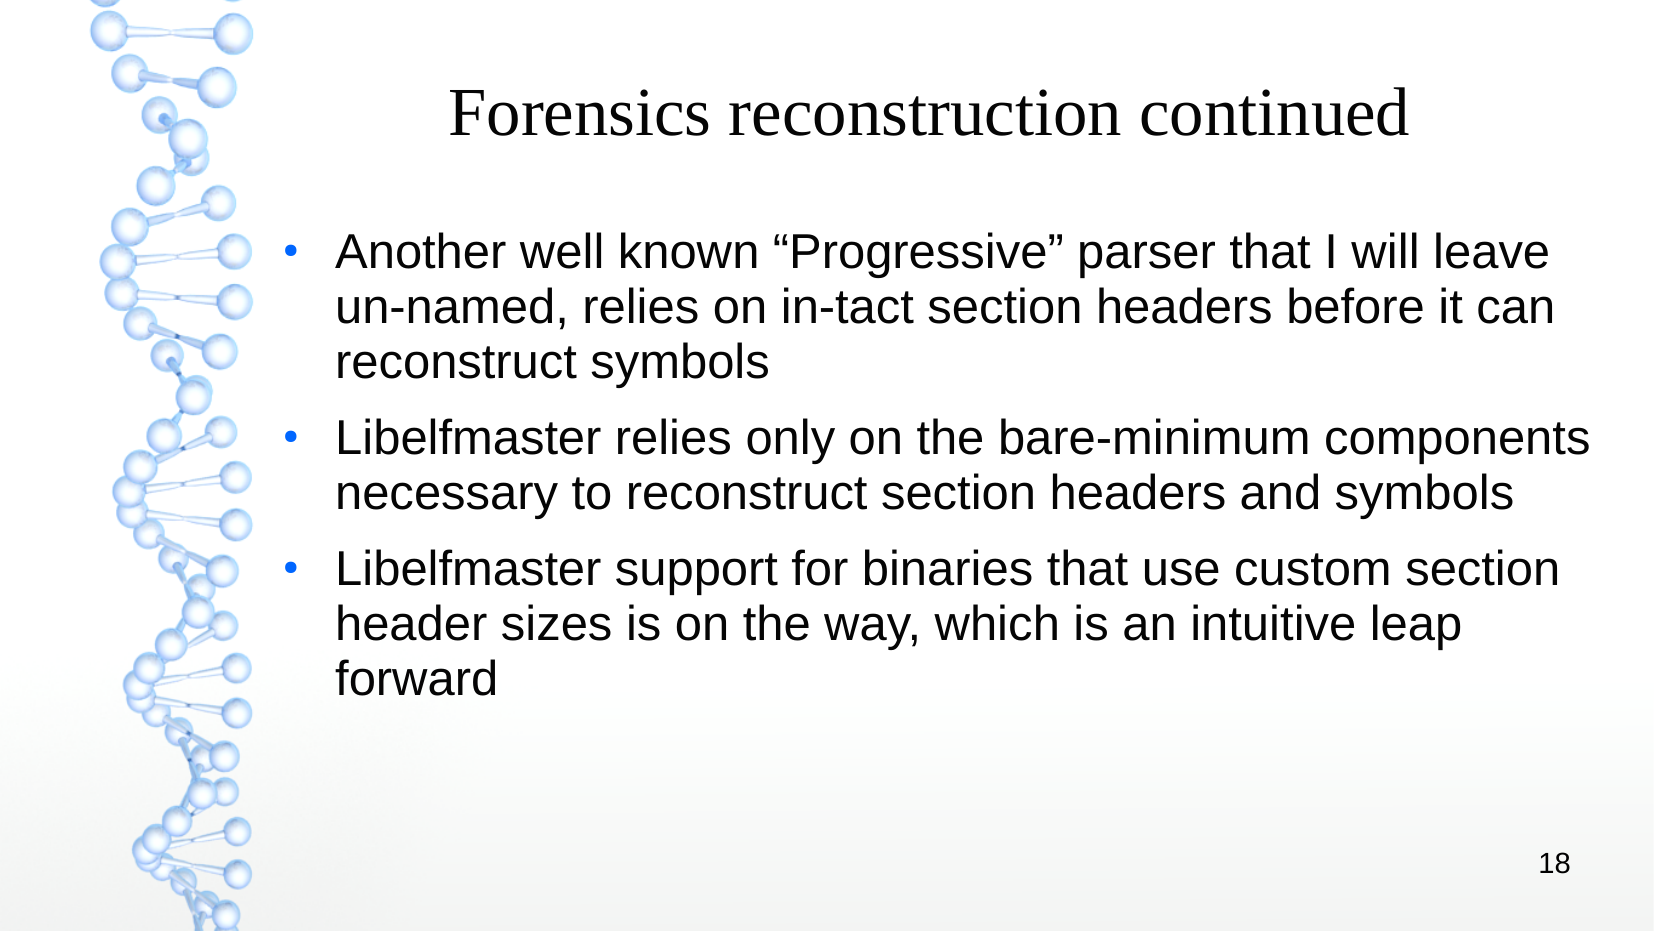

# Forensics reconstruction continued
Another well known “Progressive” parser that I will leave un-named, relies on in-tact section headers before it can reconstruct symbols
Libelfmaster relies only on the bare-minimum components necessary to reconstruct section headers and symbols
Libelfmaster support for binaries that use custom section header sizes is on the way, which is an intuitive leap forward
18